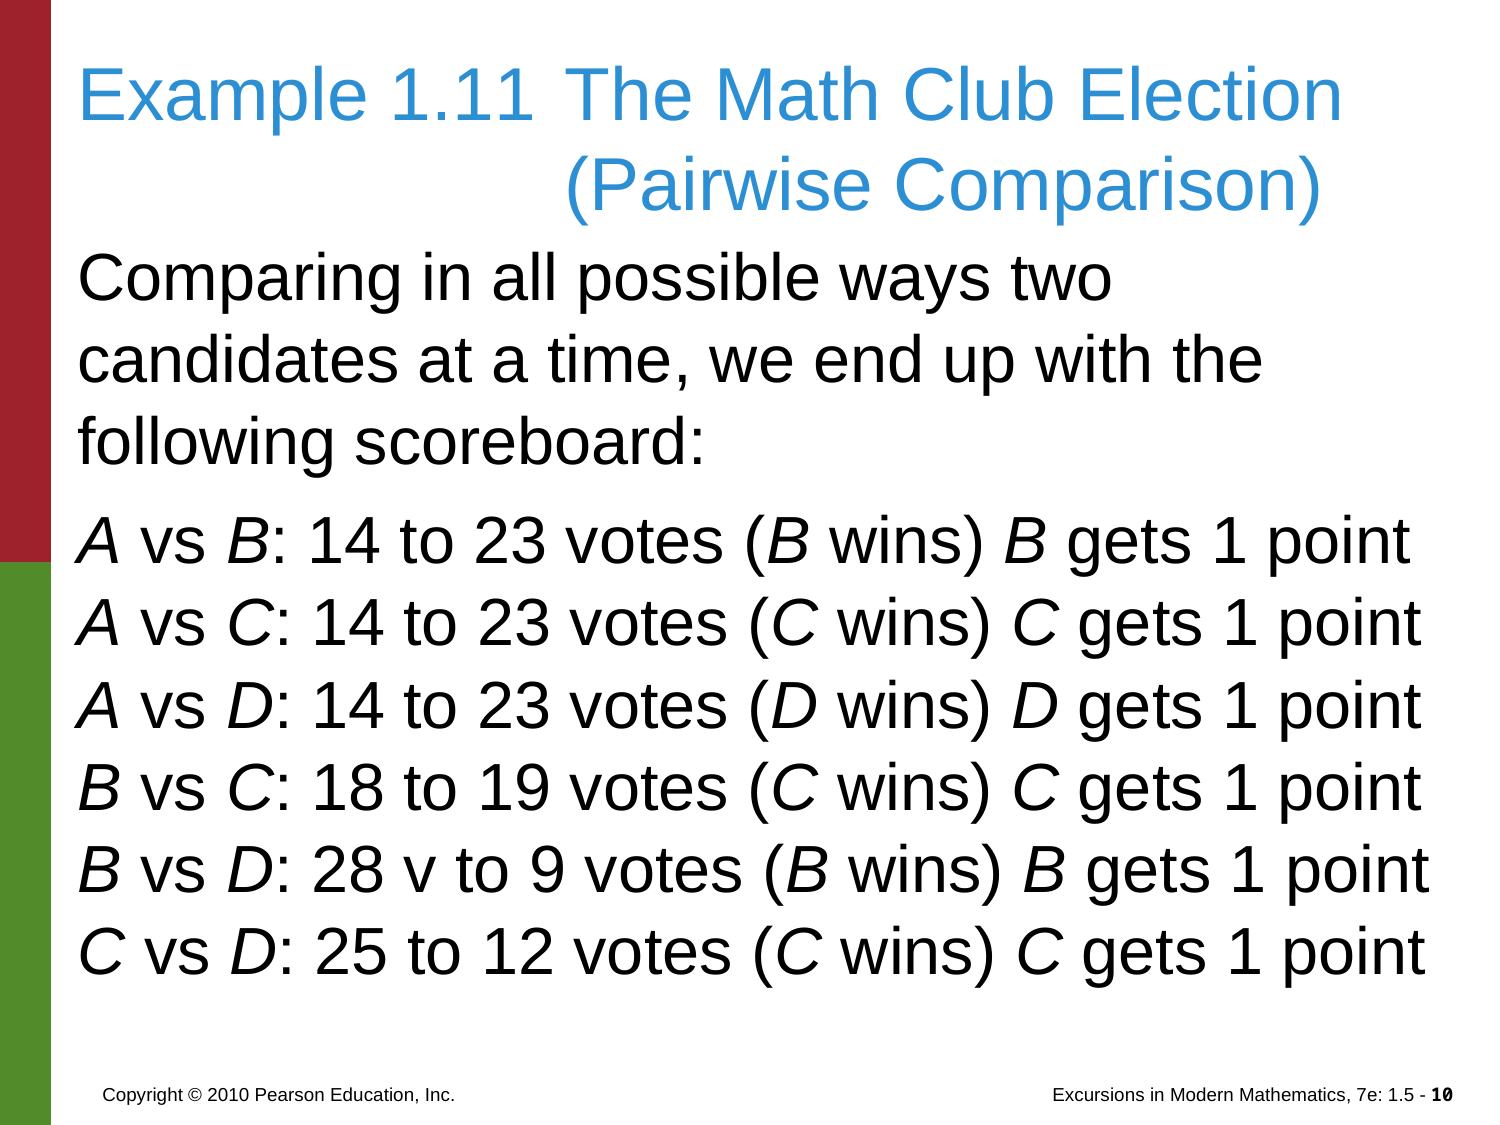

Example 1.11	The Math Club Election (Pairwise Comparison)
# Comparing in all possible ways two candidates at a time, we end up with the following scoreboard:
A vs B: 14 to 23 votes (B wins) B gets 1 point
A vs C: 14 to 23 votes (C wins) C gets 1 point
A vs D: 14 to 23 votes (D wins) D gets 1 point
B vs C: 18 to 19 votes (C wins) C gets 1 point
B vs D: 28 v to 9 votes (B wins) B gets 1 point
C vs D: 25 to 12 votes (C wins) C gets 1 point